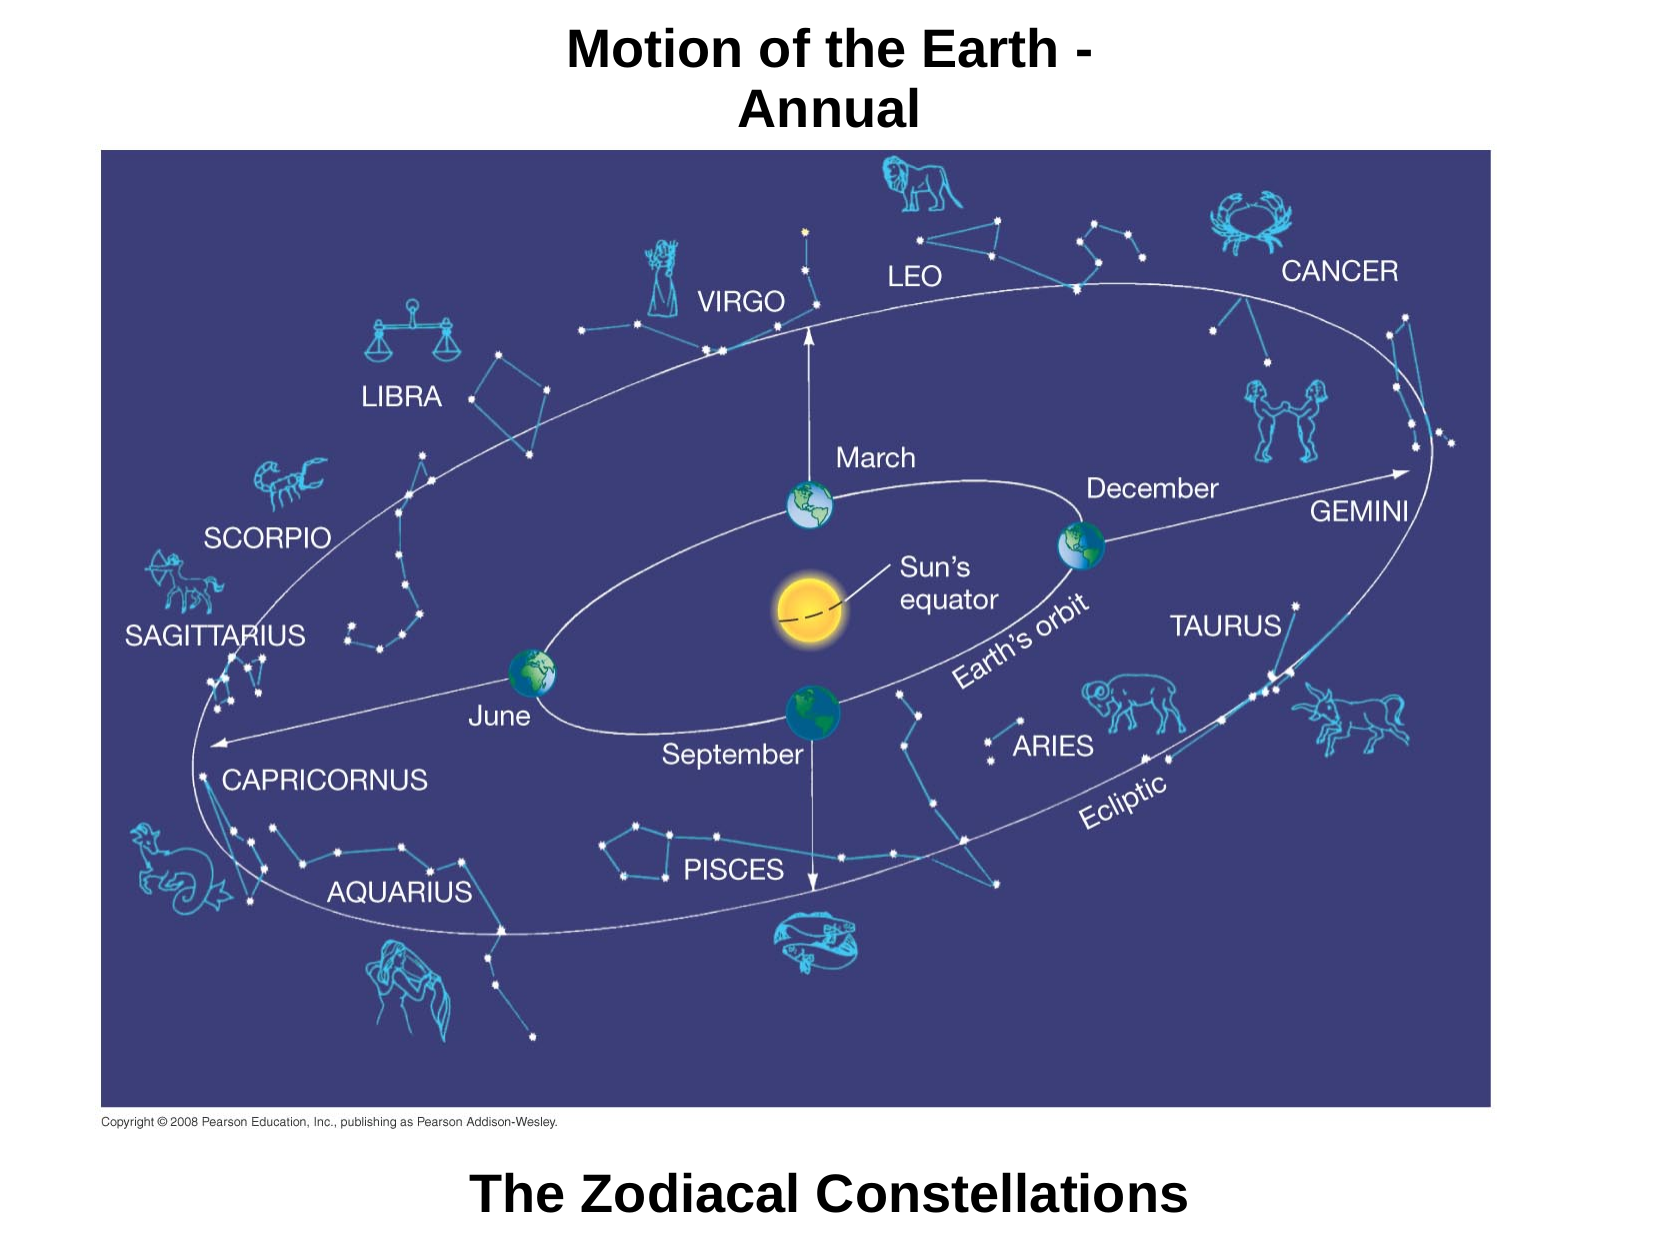

Motion of the Earth - Annual
The Zodiacal Constellations